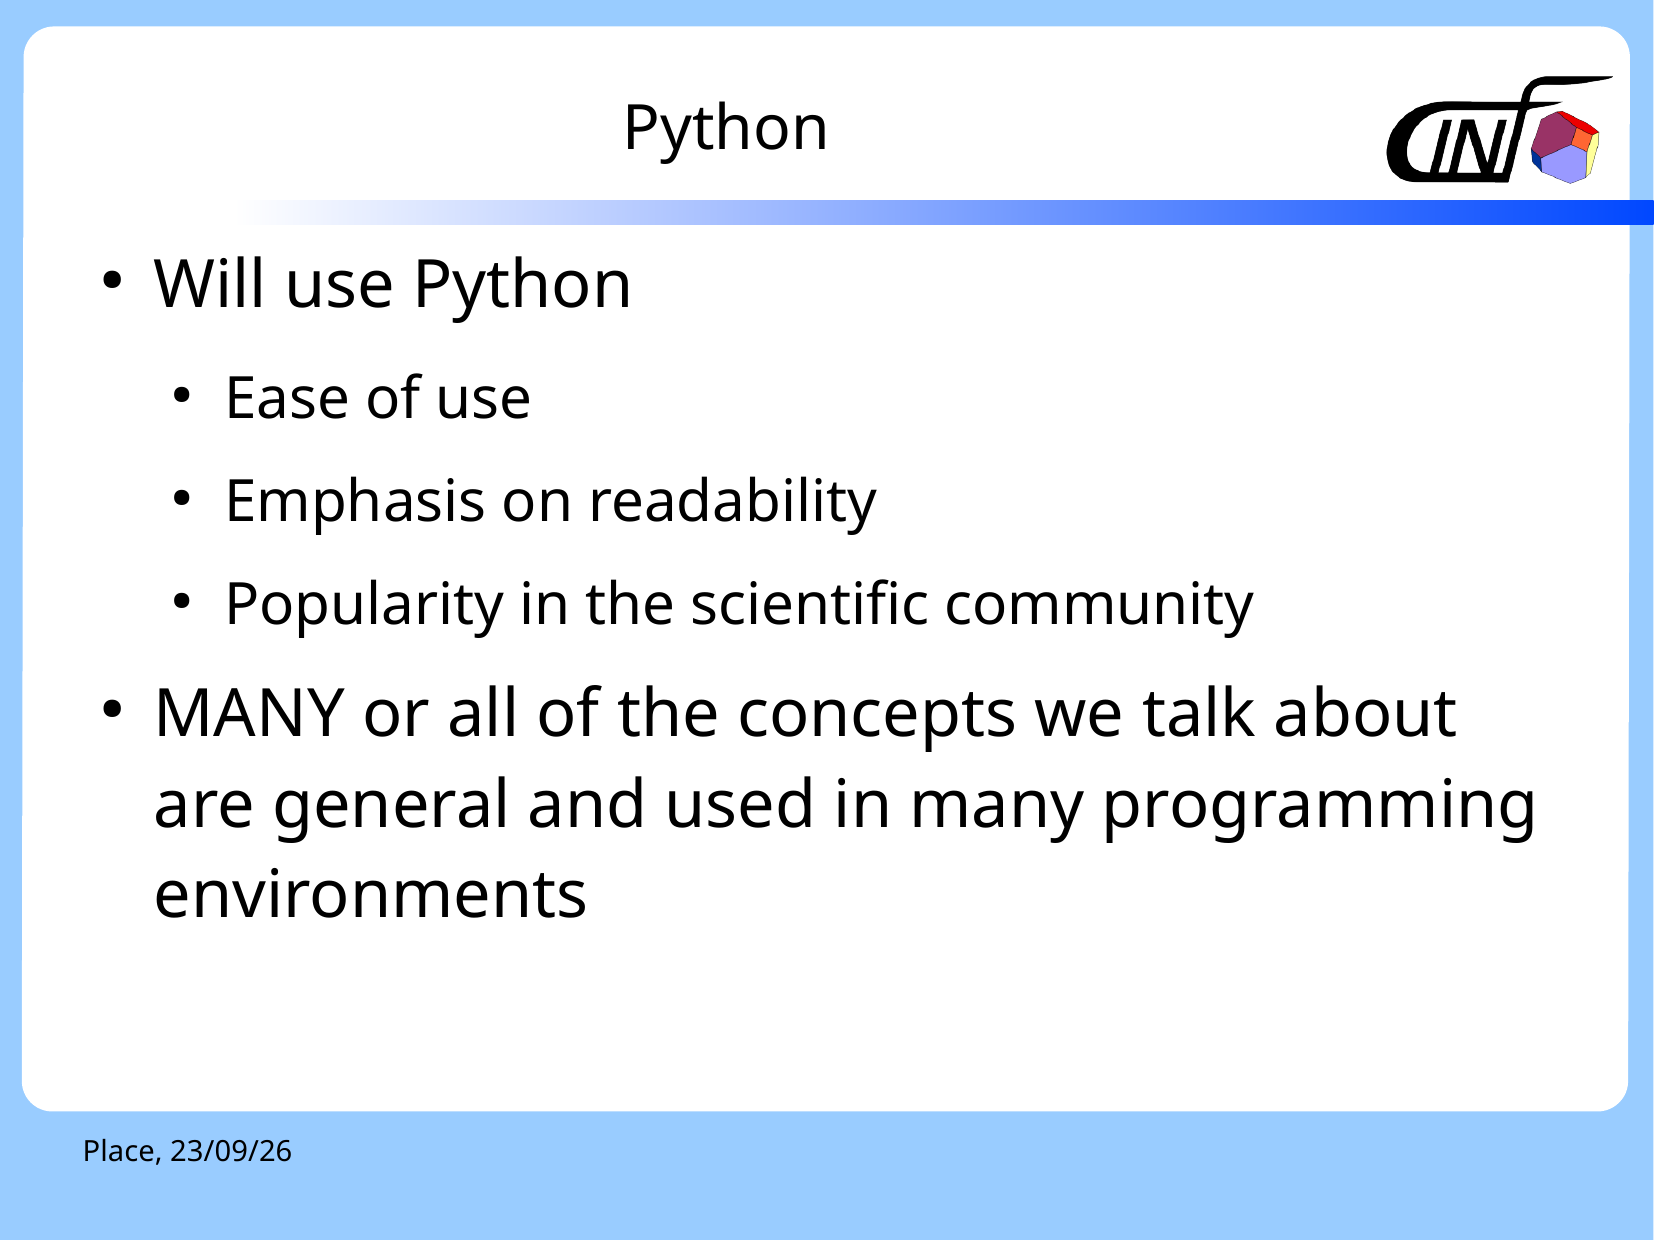

# Python
Will use Python
Ease of use
Emphasis on readability
Popularity in the scientific community
MANY or all of the concepts we talk about are general and used in many programming environments